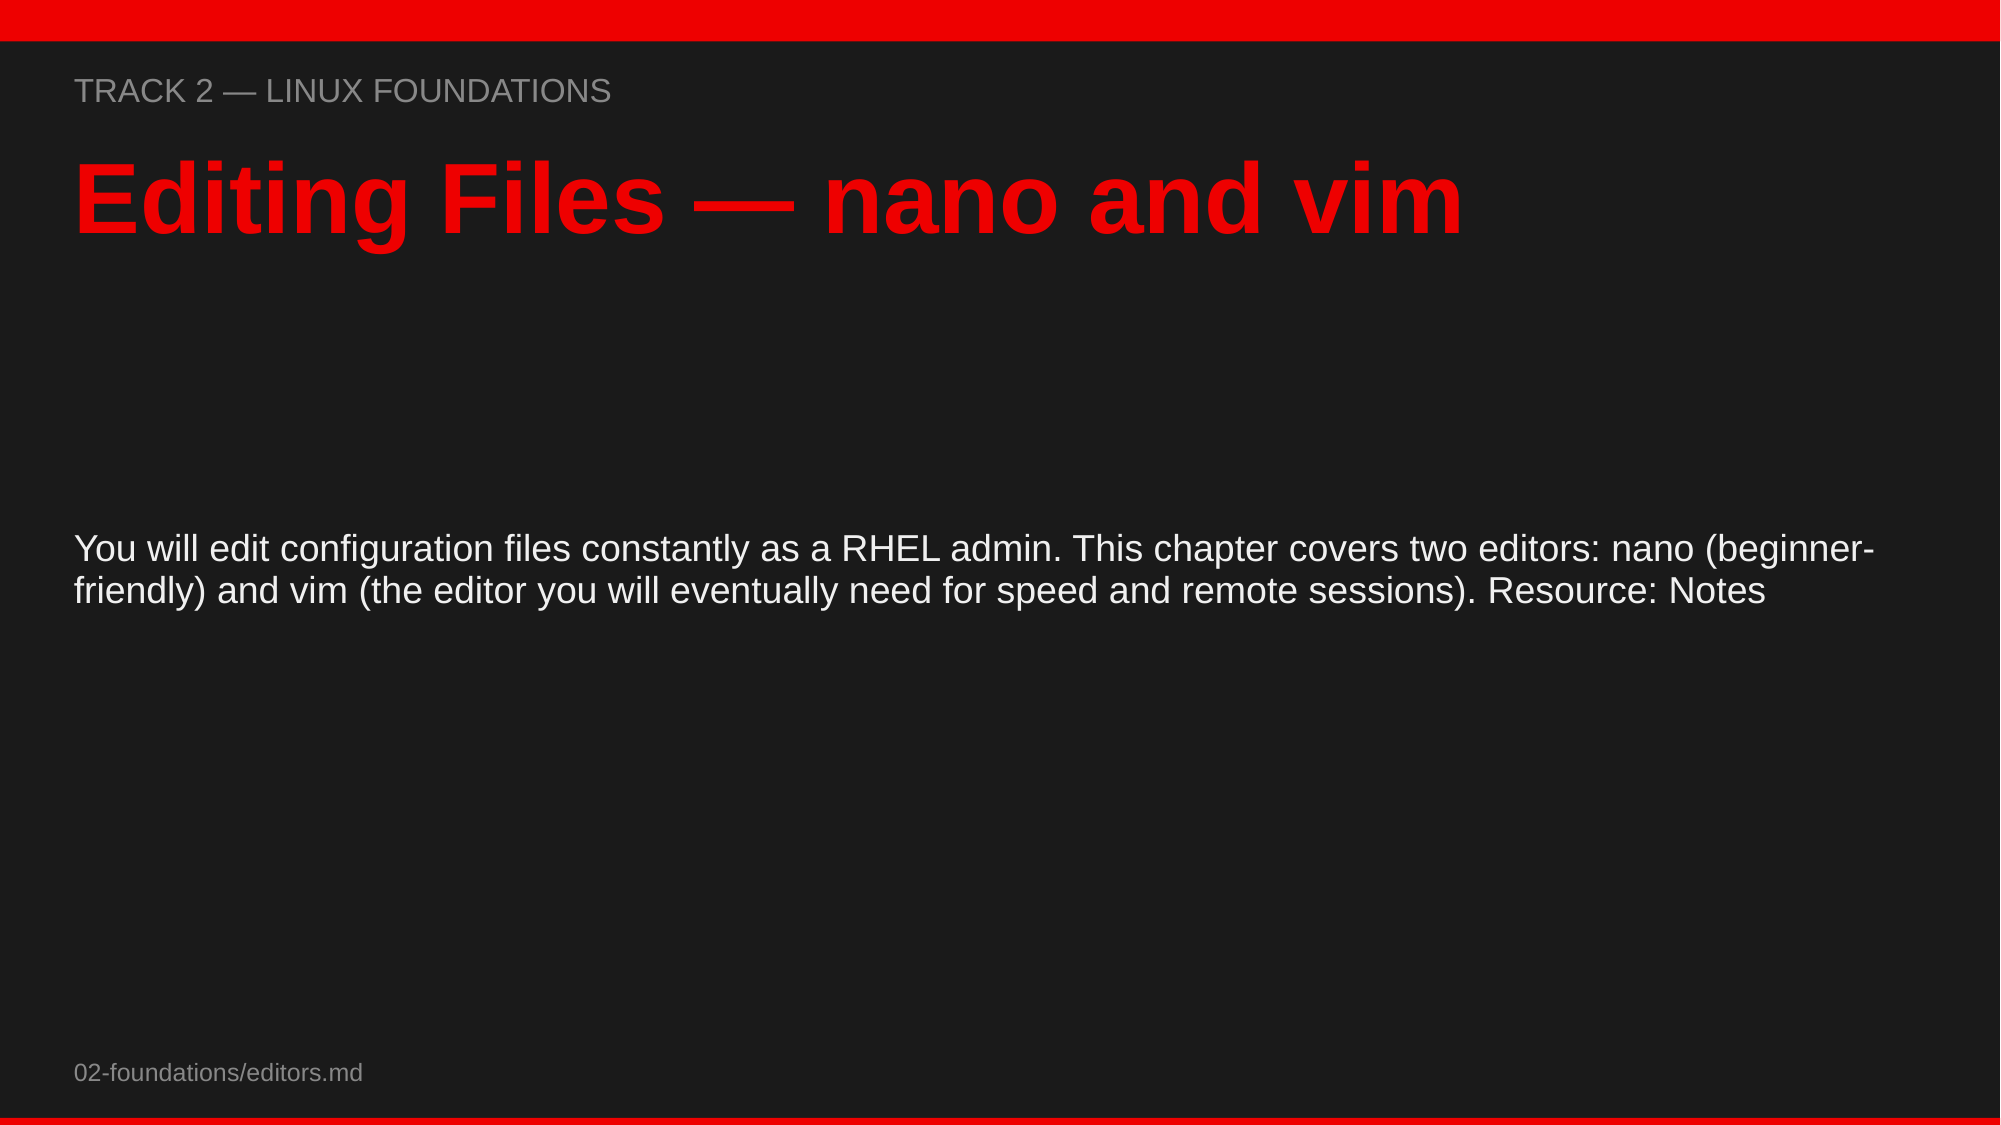

TRACK 2 — LINUX FOUNDATIONS
Editing Files — nano and vim
You will edit configuration files constantly as a RHEL admin. This chapter covers two editors: nano (beginner-friendly) and vim (the editor you will eventually need for speed and remote sessions). Resource: Notes
02-foundations/editors.md